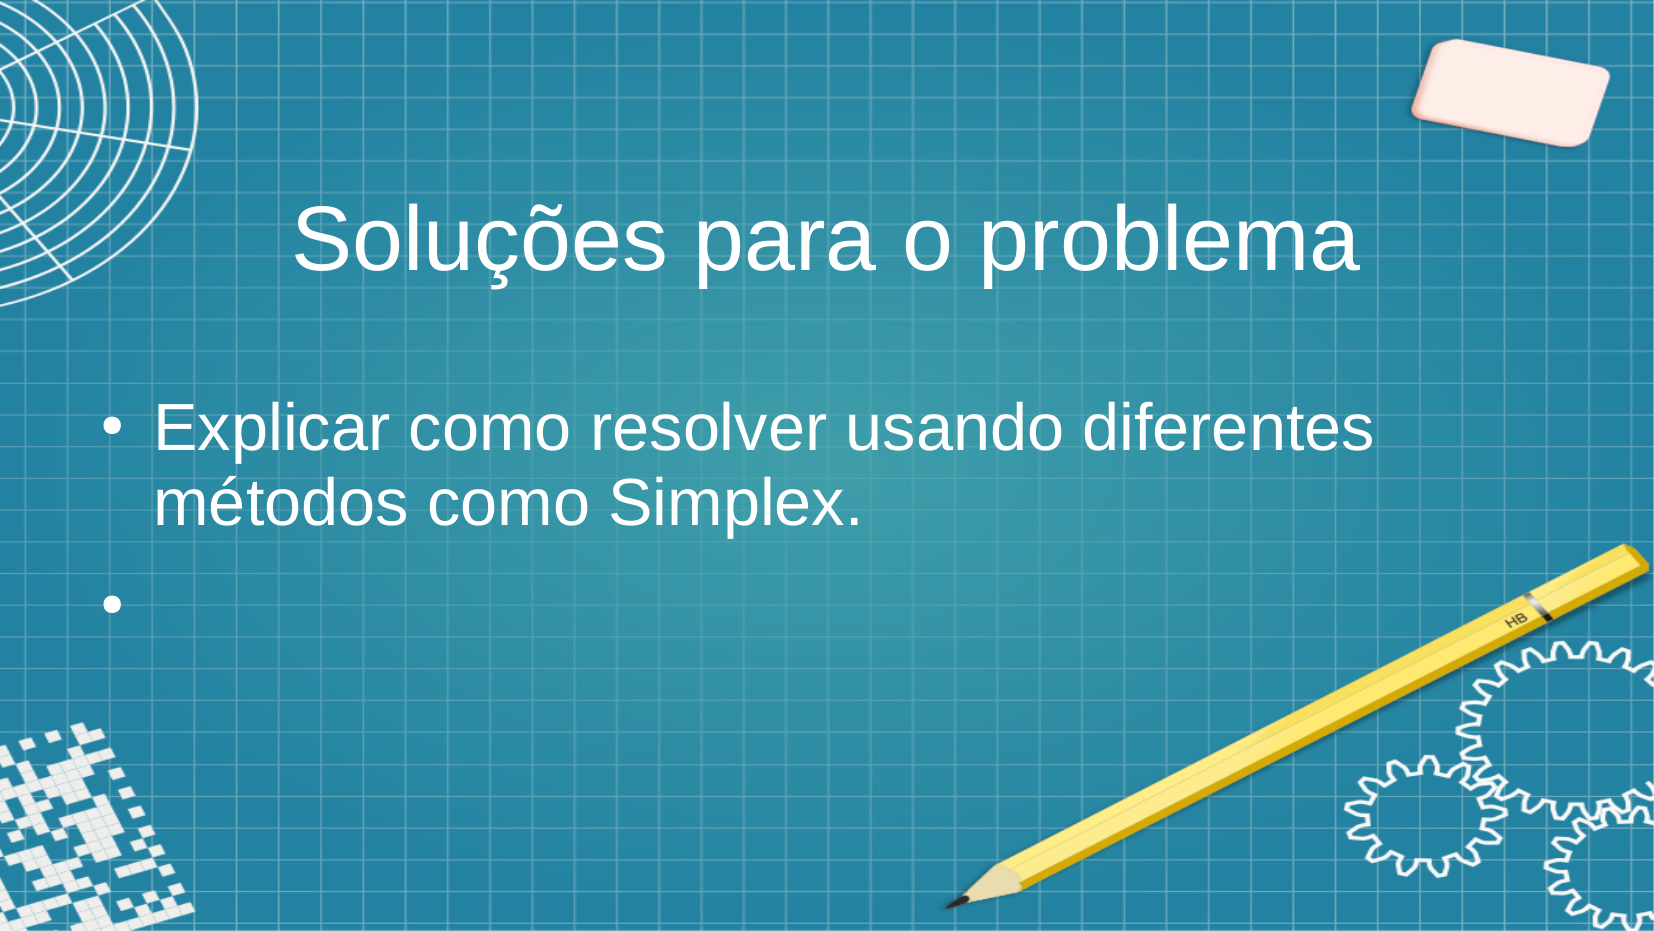

# Soluções para o problema
Explicar como resolver usando diferentes métodos como Simplex.